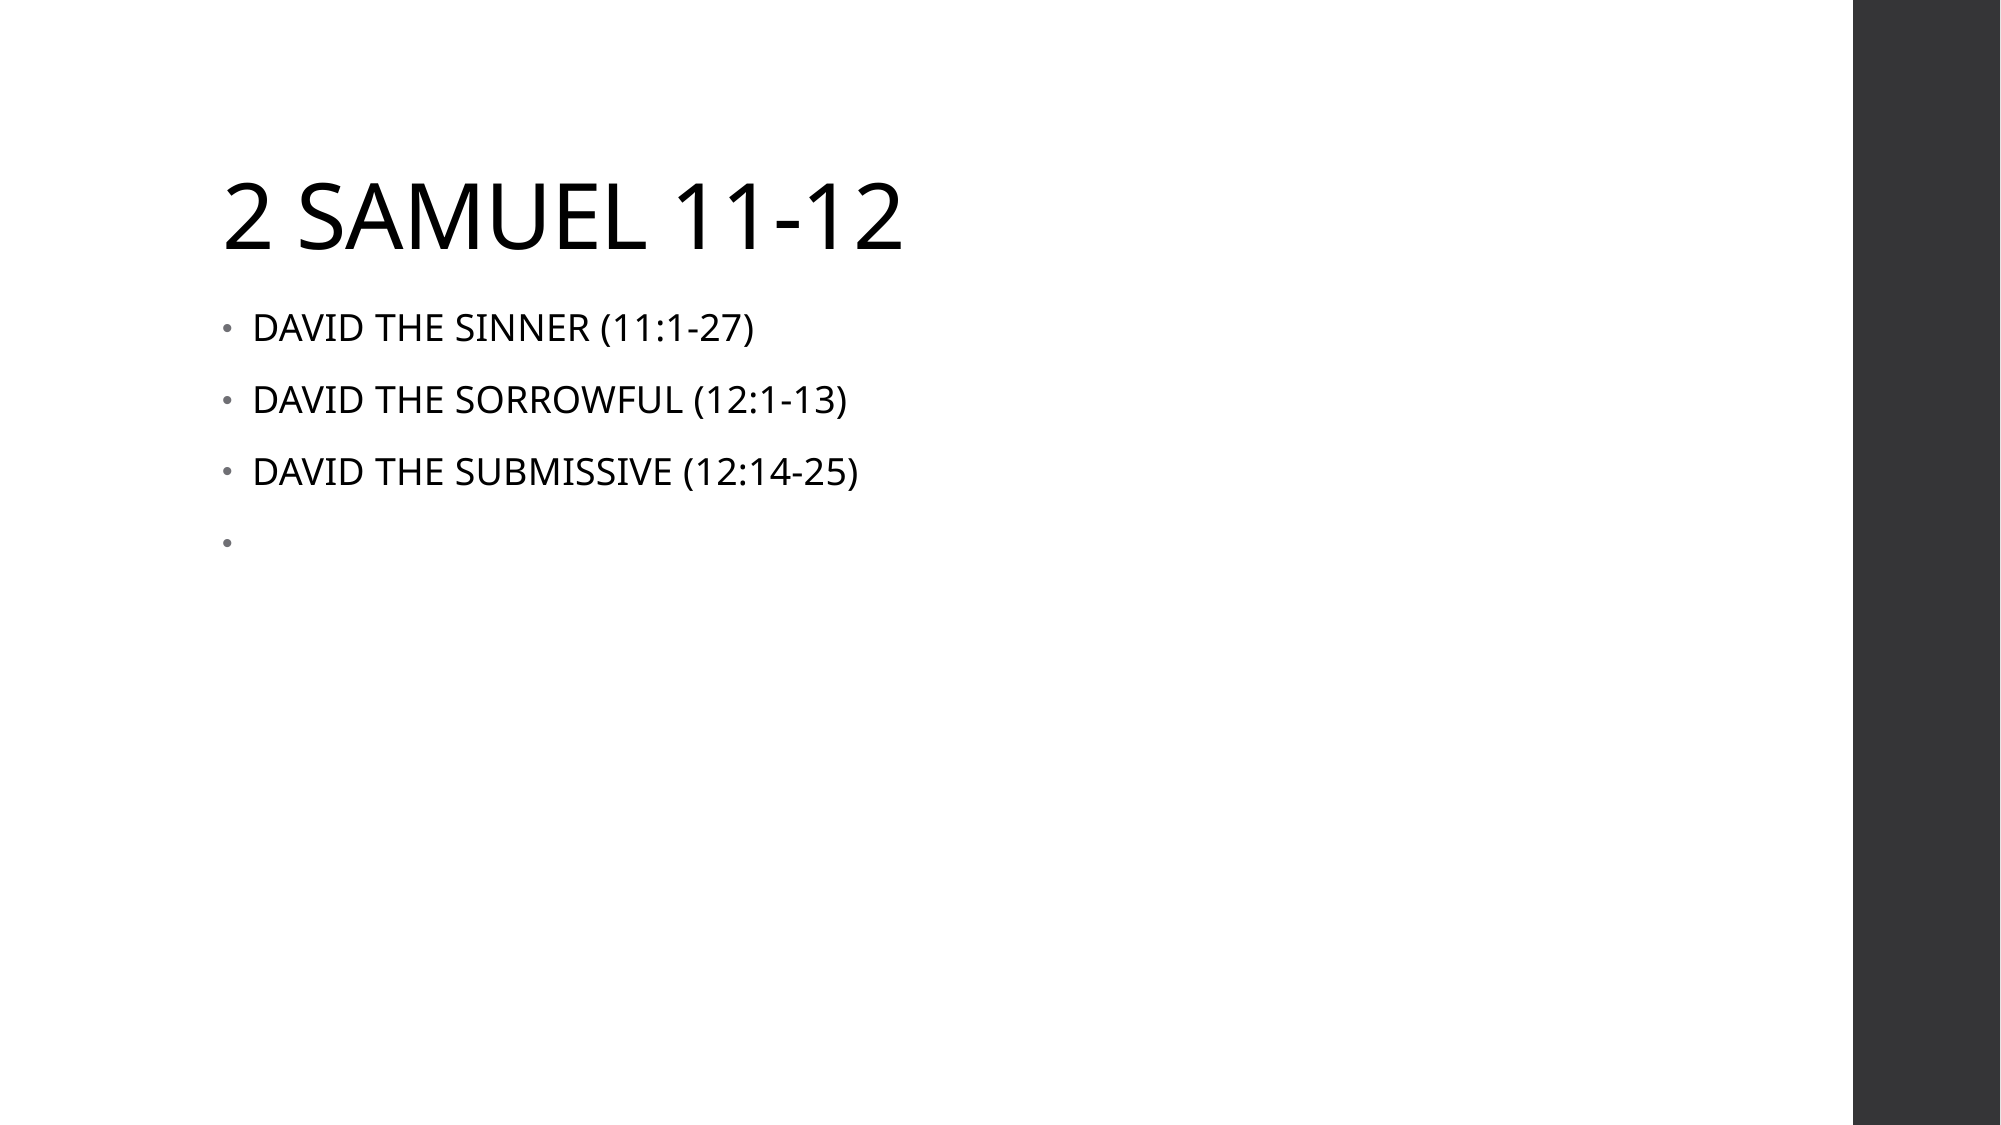

# 2 SAMUEL 11-12
DAVID THE SINNER (11:1-27)
DAVID THE SORROWFUL (12:1-13)
DAVID THE SUBMISSIVE (12:14-25)